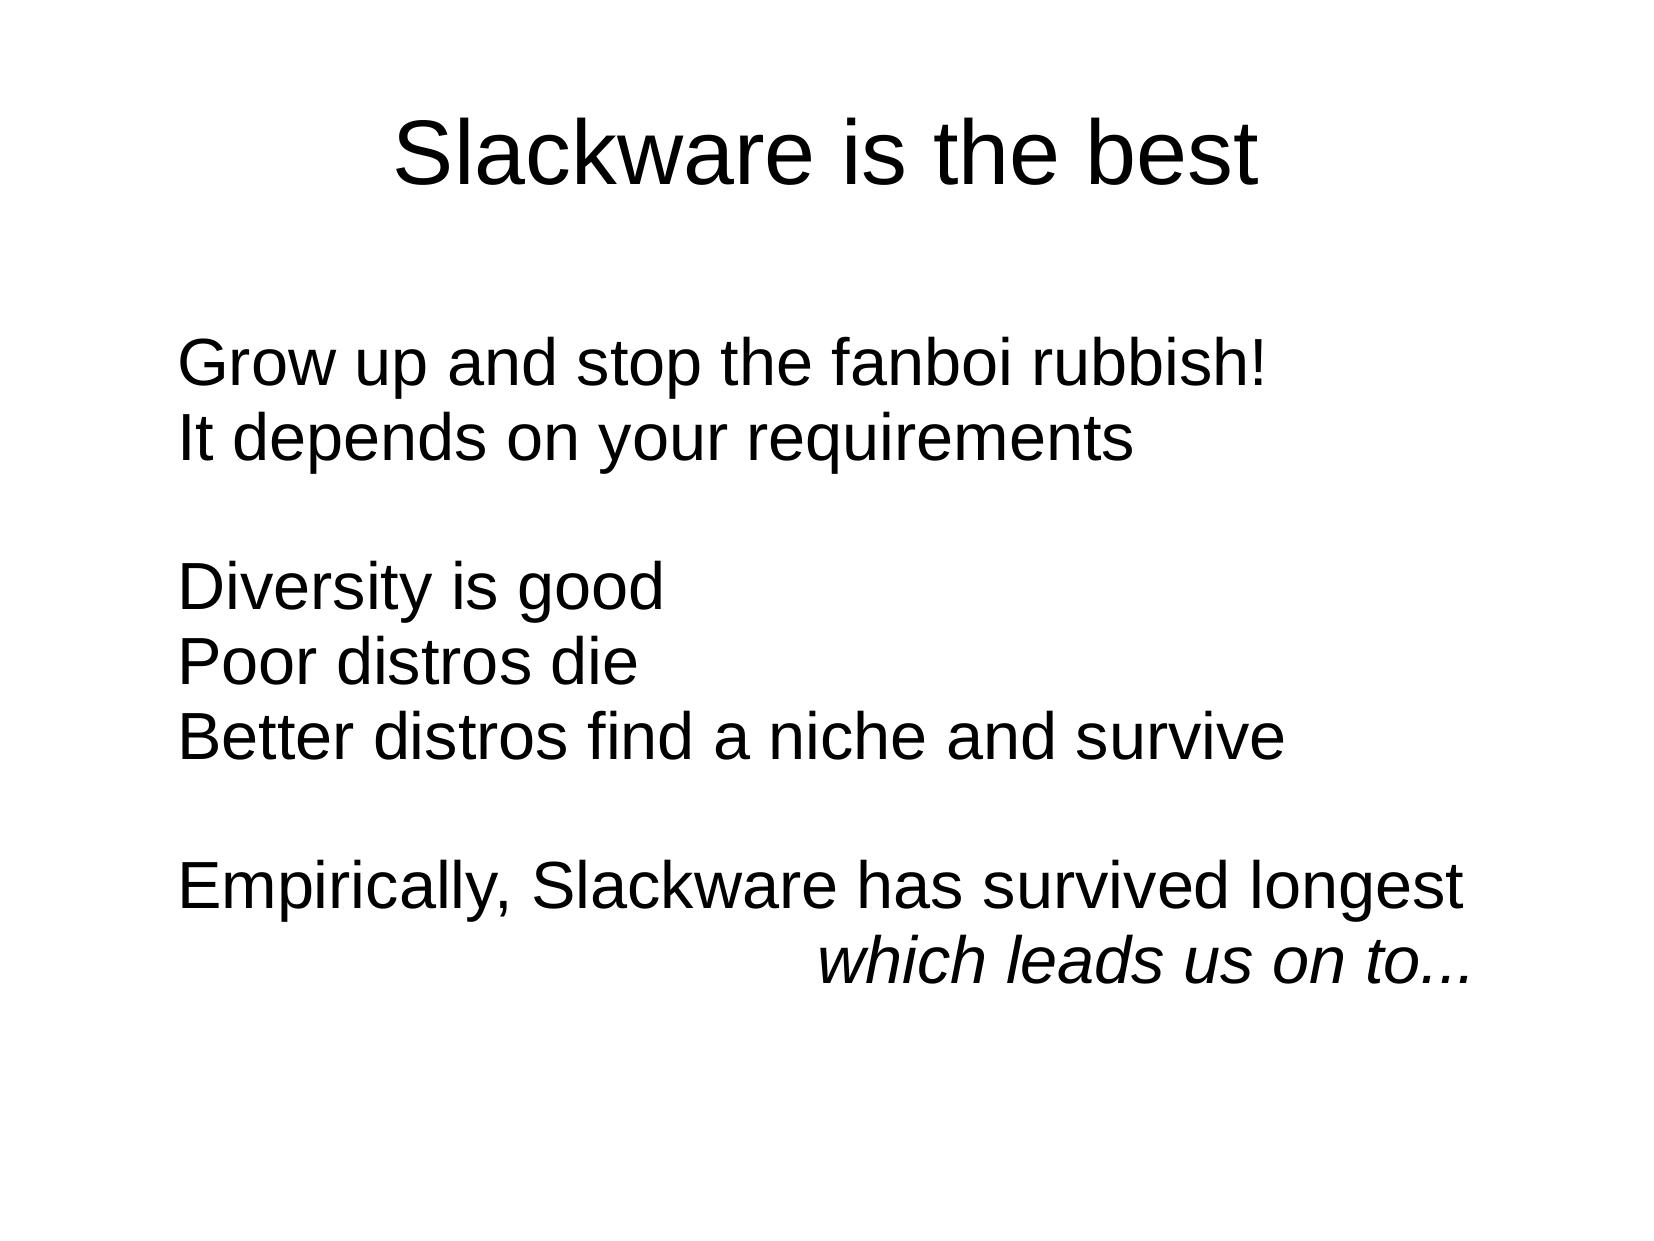

# Slackware is the best
Grow up and stop the fanboi rubbish!
It depends on your requirements
Diversity is good
Poor distros die
Better distros find a niche and survive
Empirically, Slackware has survived longest
which leads us on to...